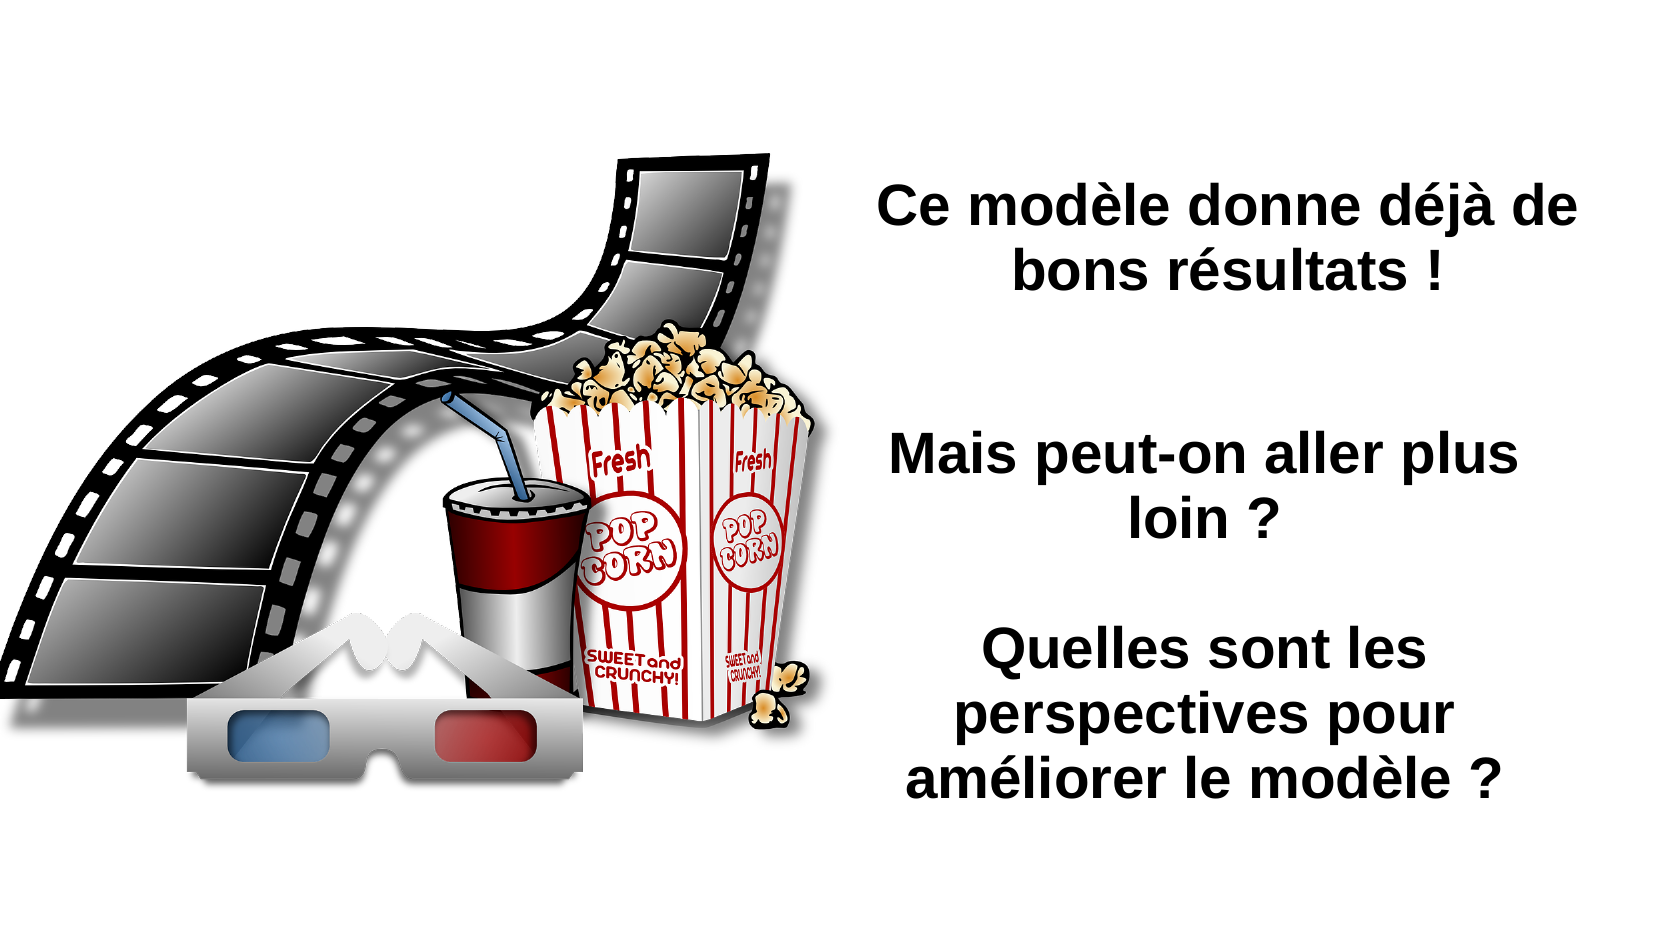

Ce modèle donne déjà de bons résultats !
Mais peut-on aller plus loin ?
Quelles sont les perspectives pour améliorer le modèle ?